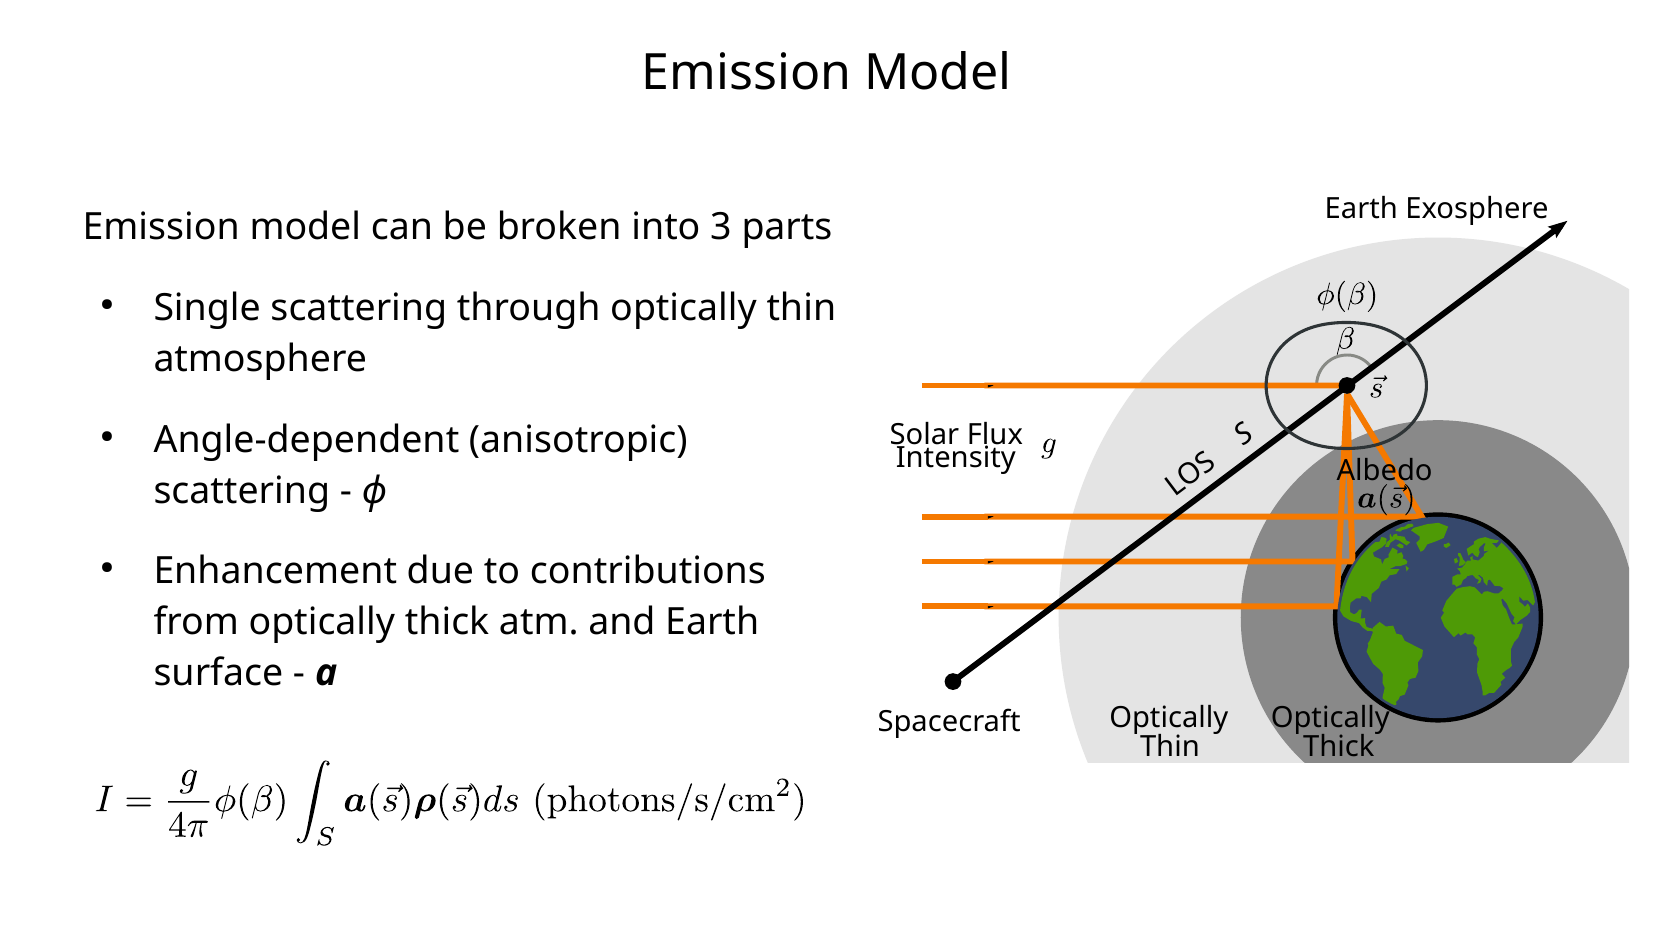

# Emission Model
Emission model can be broken into 3 parts
Single scattering through optically thin atmosphere
Angle-dependent (anisotropic) scattering - ϕ
Enhancement due to contributions from optically thick atm. and Earth surface - a